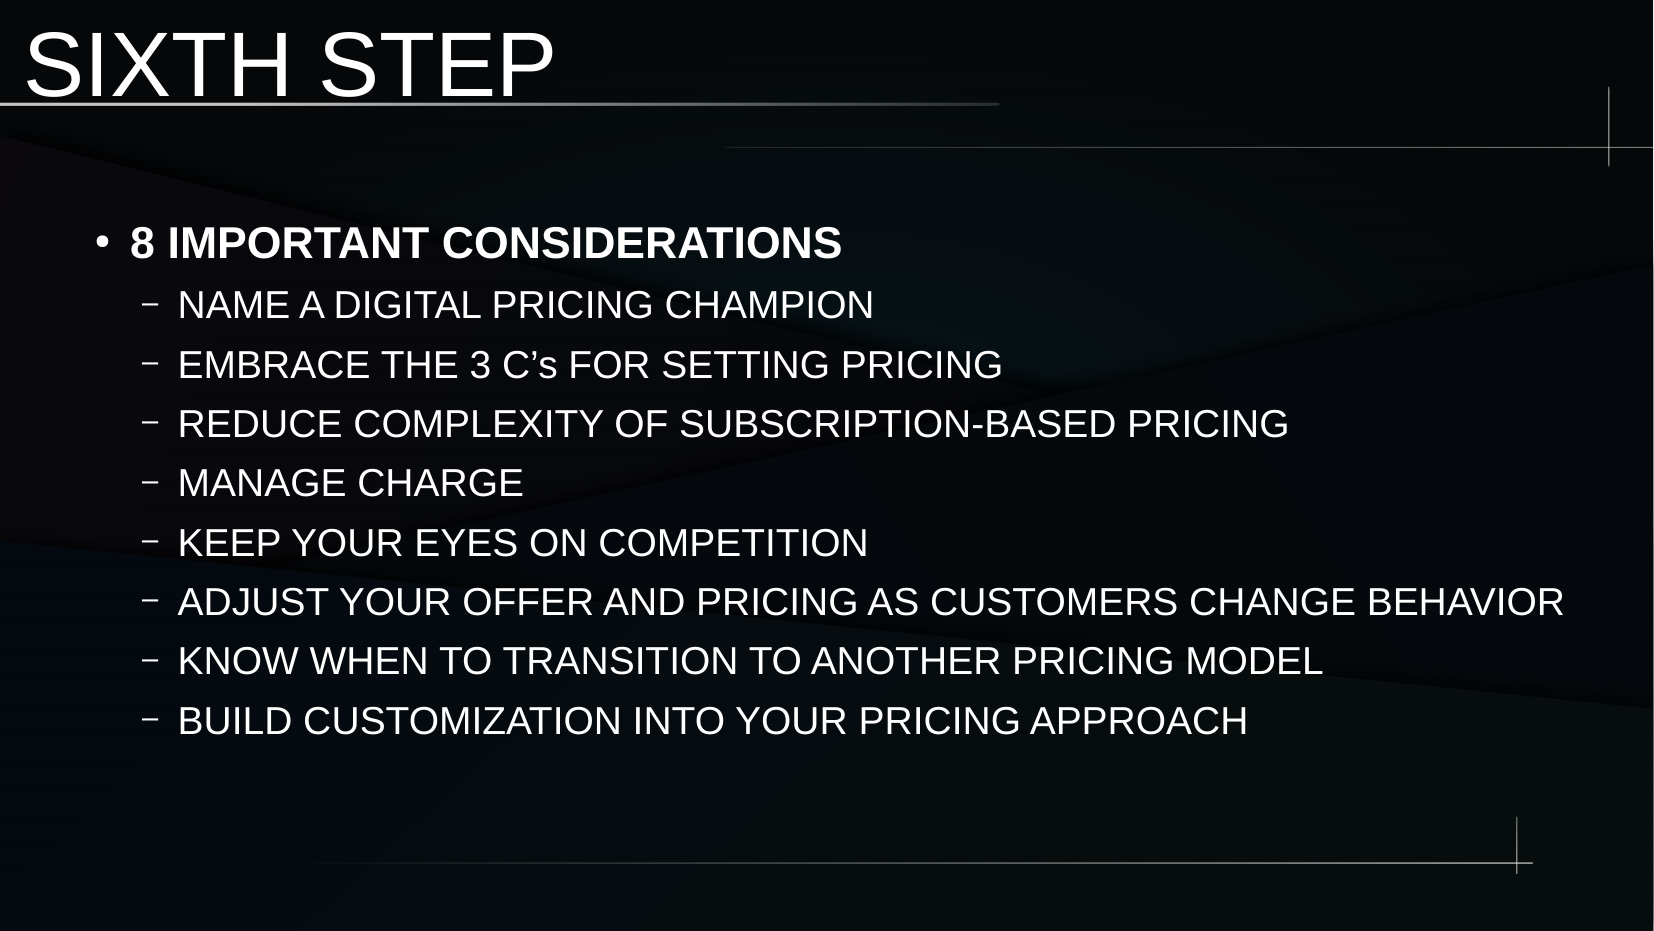

# SIXTH STEP
8 IMPORTANT CONSIDERATIONS
NAME A DIGITAL PRICING CHAMPION
EMBRACE THE 3 C’s FOR SETTING PRICING
REDUCE COMPLEXITY OF SUBSCRIPTION-BASED PRICING
MANAGE CHARGE
KEEP YOUR EYES ON COMPETITION
ADJUST YOUR OFFER AND PRICING AS CUSTOMERS CHANGE BEHAVIOR
KNOW WHEN TO TRANSITION TO ANOTHER PRICING MODEL
BUILD CUSTOMIZATION INTO YOUR PRICING APPROACH